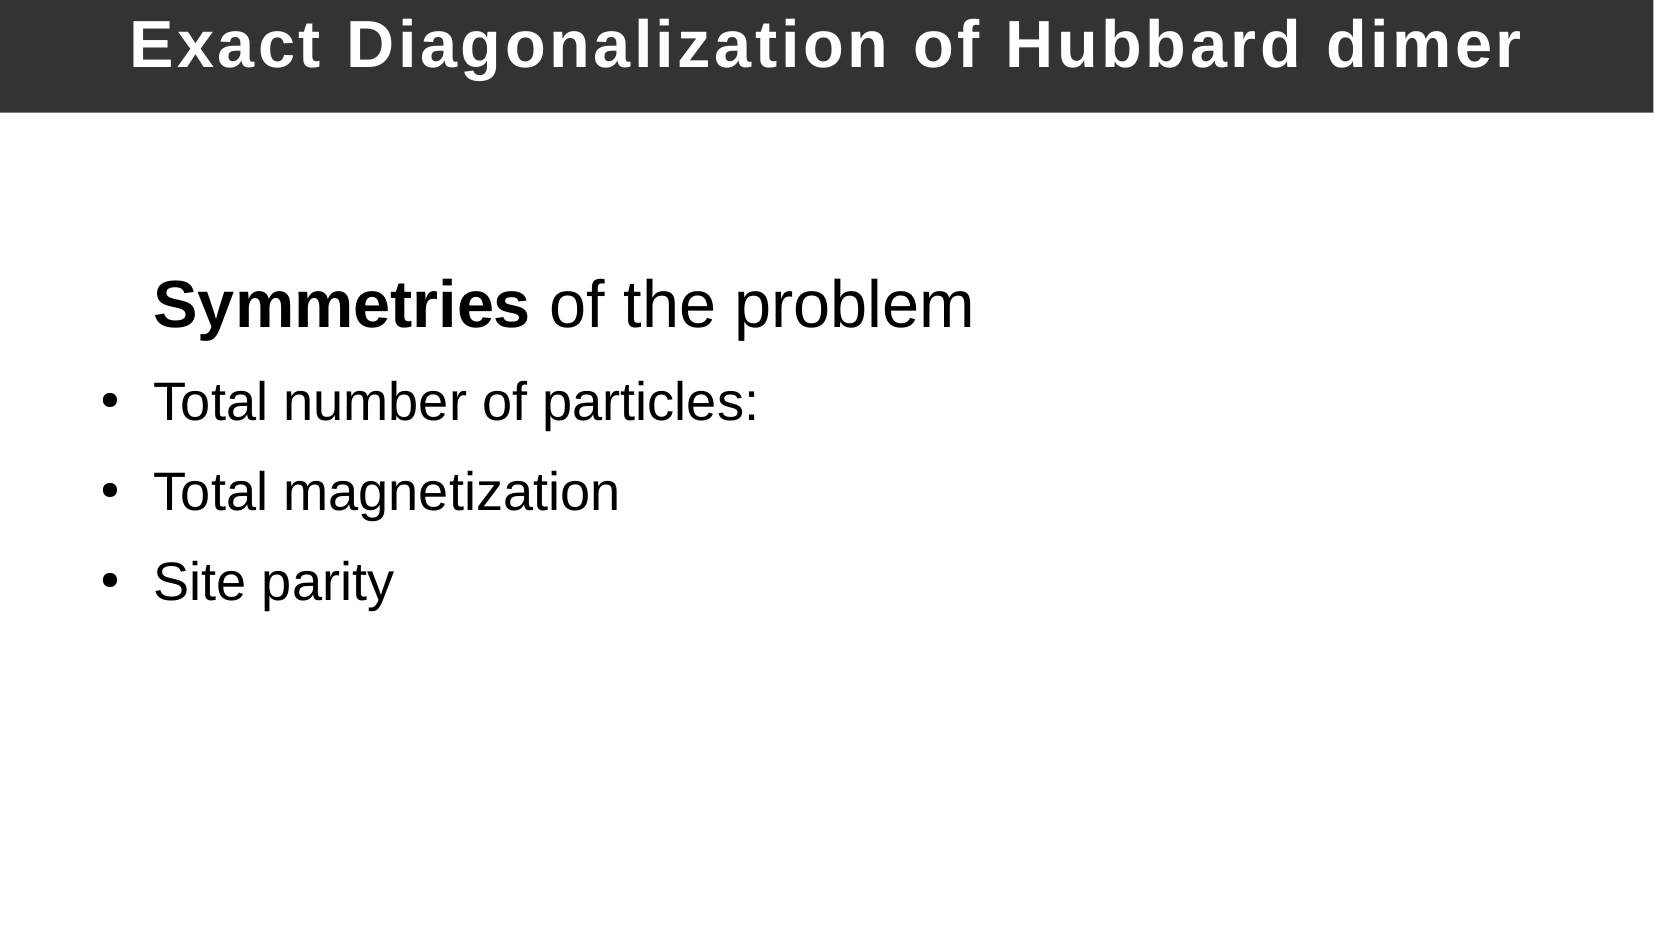

Exact Diagonalization of Hubbard dimer
# Symmetries of the problem
Total number of particles:
Total magnetization
Site parity